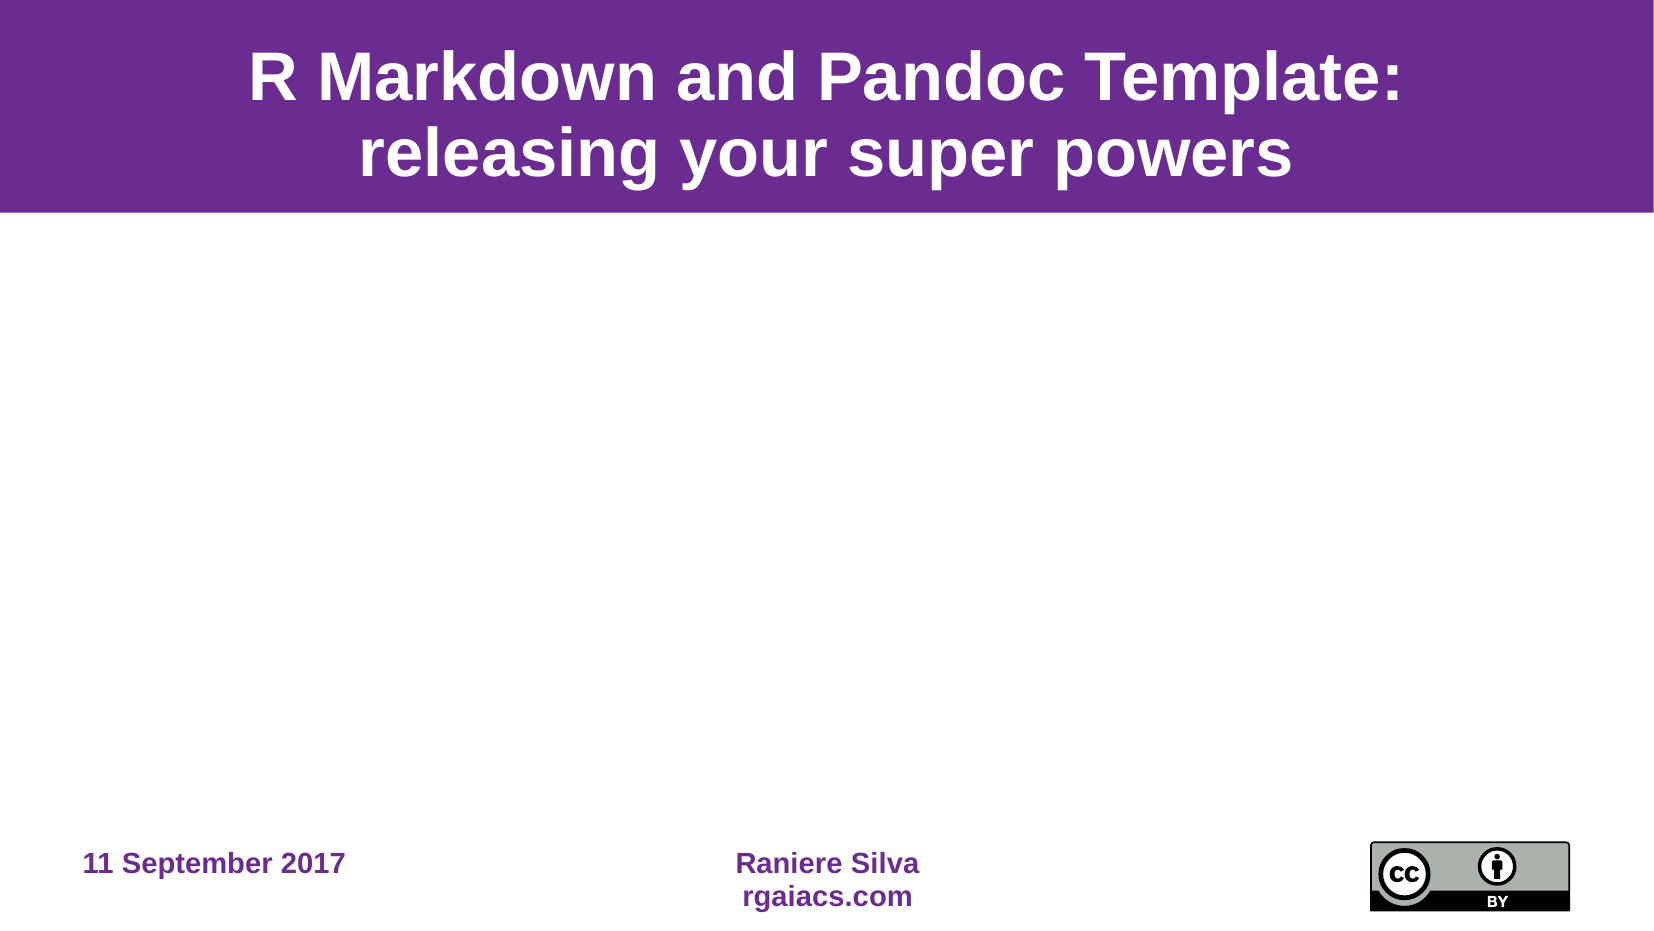

# R Markdown and Pandoc Template: releasing your super powers